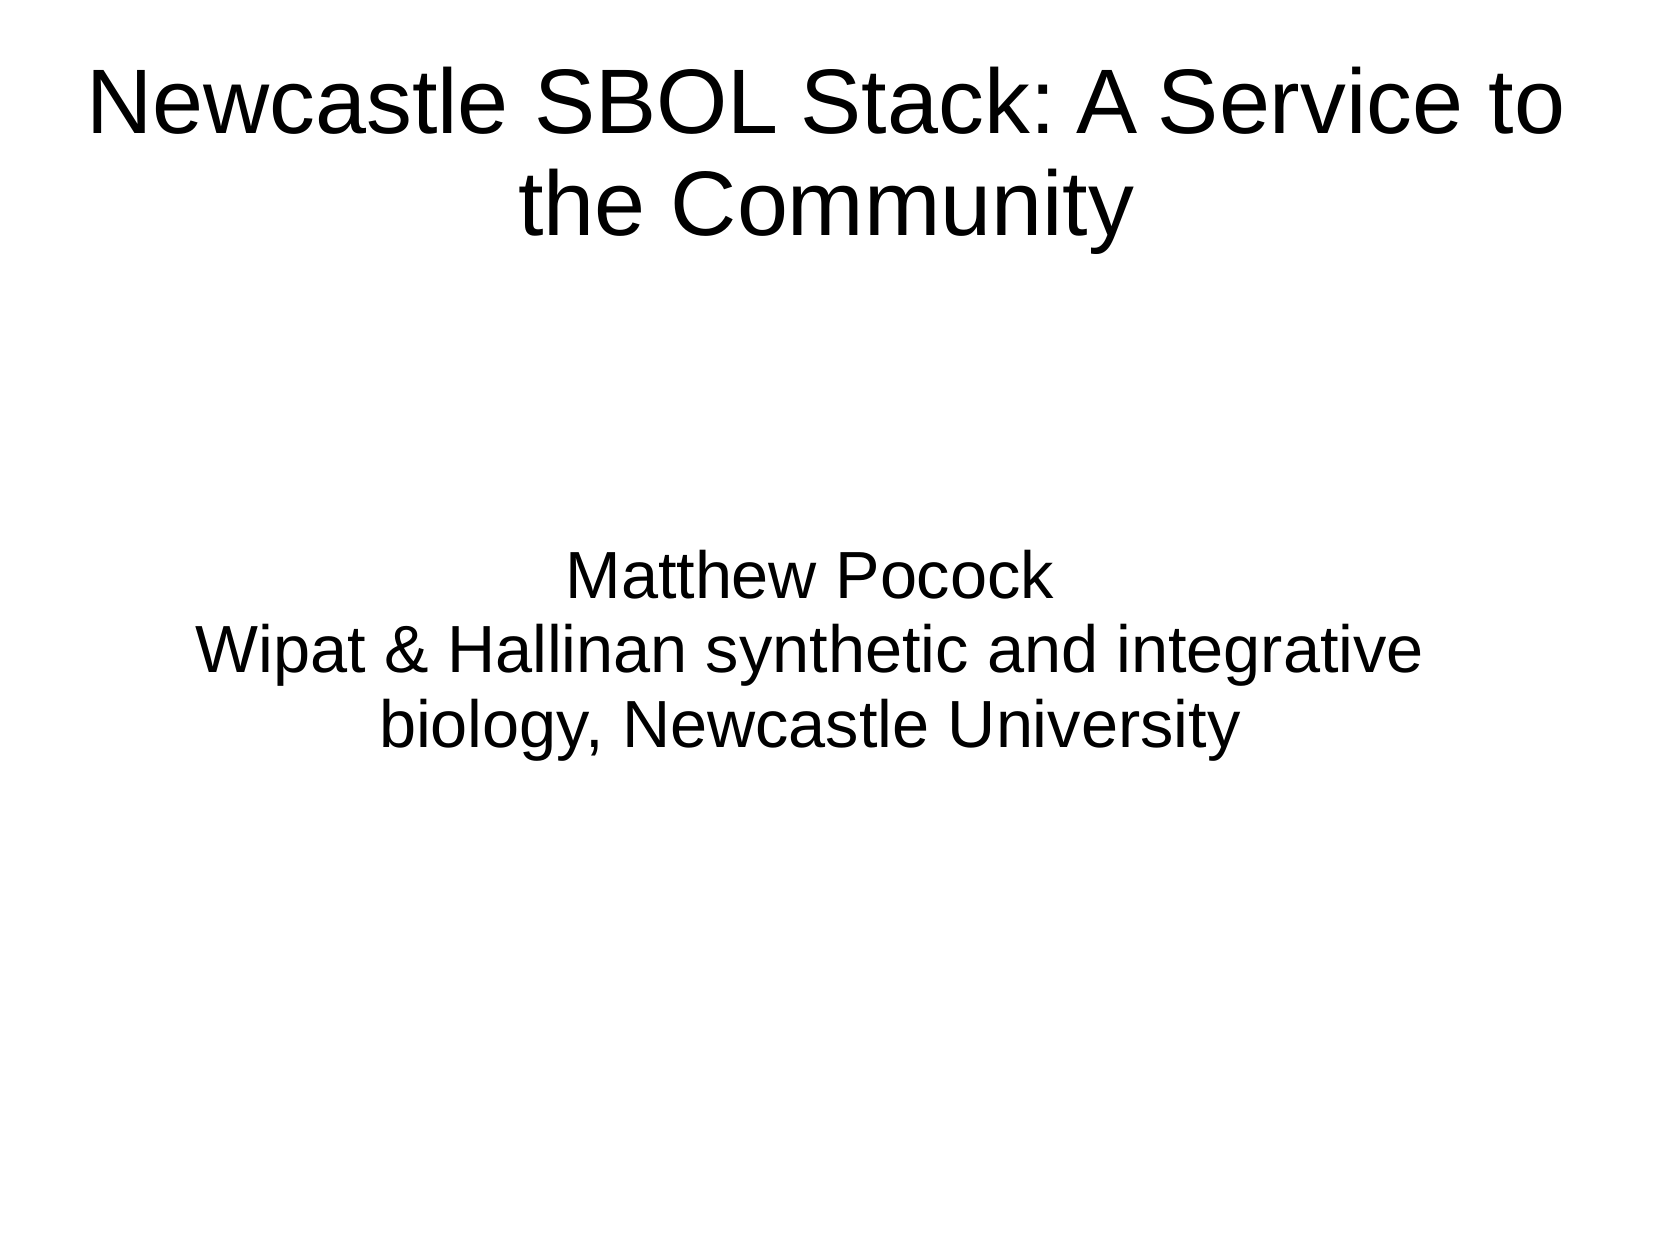

# Newcastle SBOL Stack: A Service to the Community
Matthew Pocock
Wipat & Hallinan synthetic and integrative biology, Newcastle University